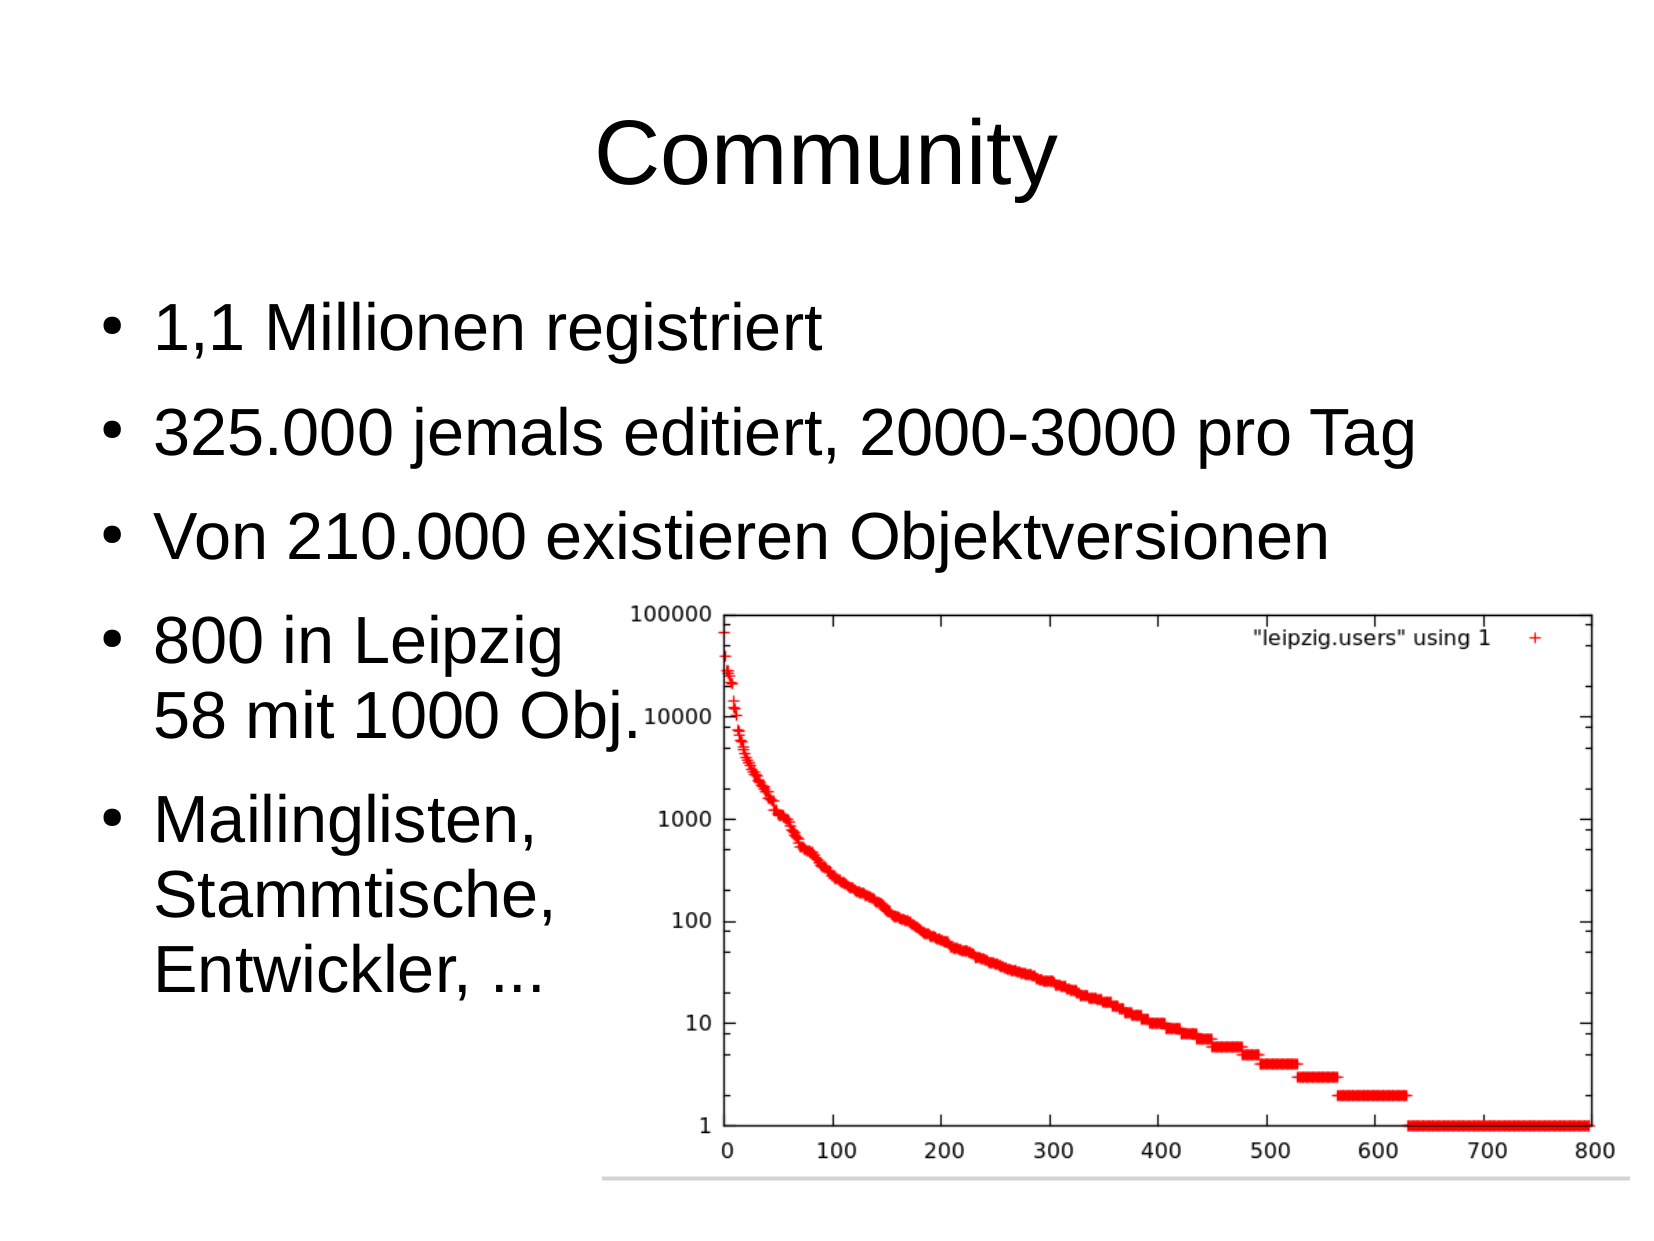

# Community
1,1 Millionen registriert
325.000 jemals editiert, 2000-3000 pro Tag
Von 210.000 existieren Objektversionen
800 in Leipzig
58 mit 1000 Obj.
Mailinglisten,
Stammtische,
Entwickler, ...